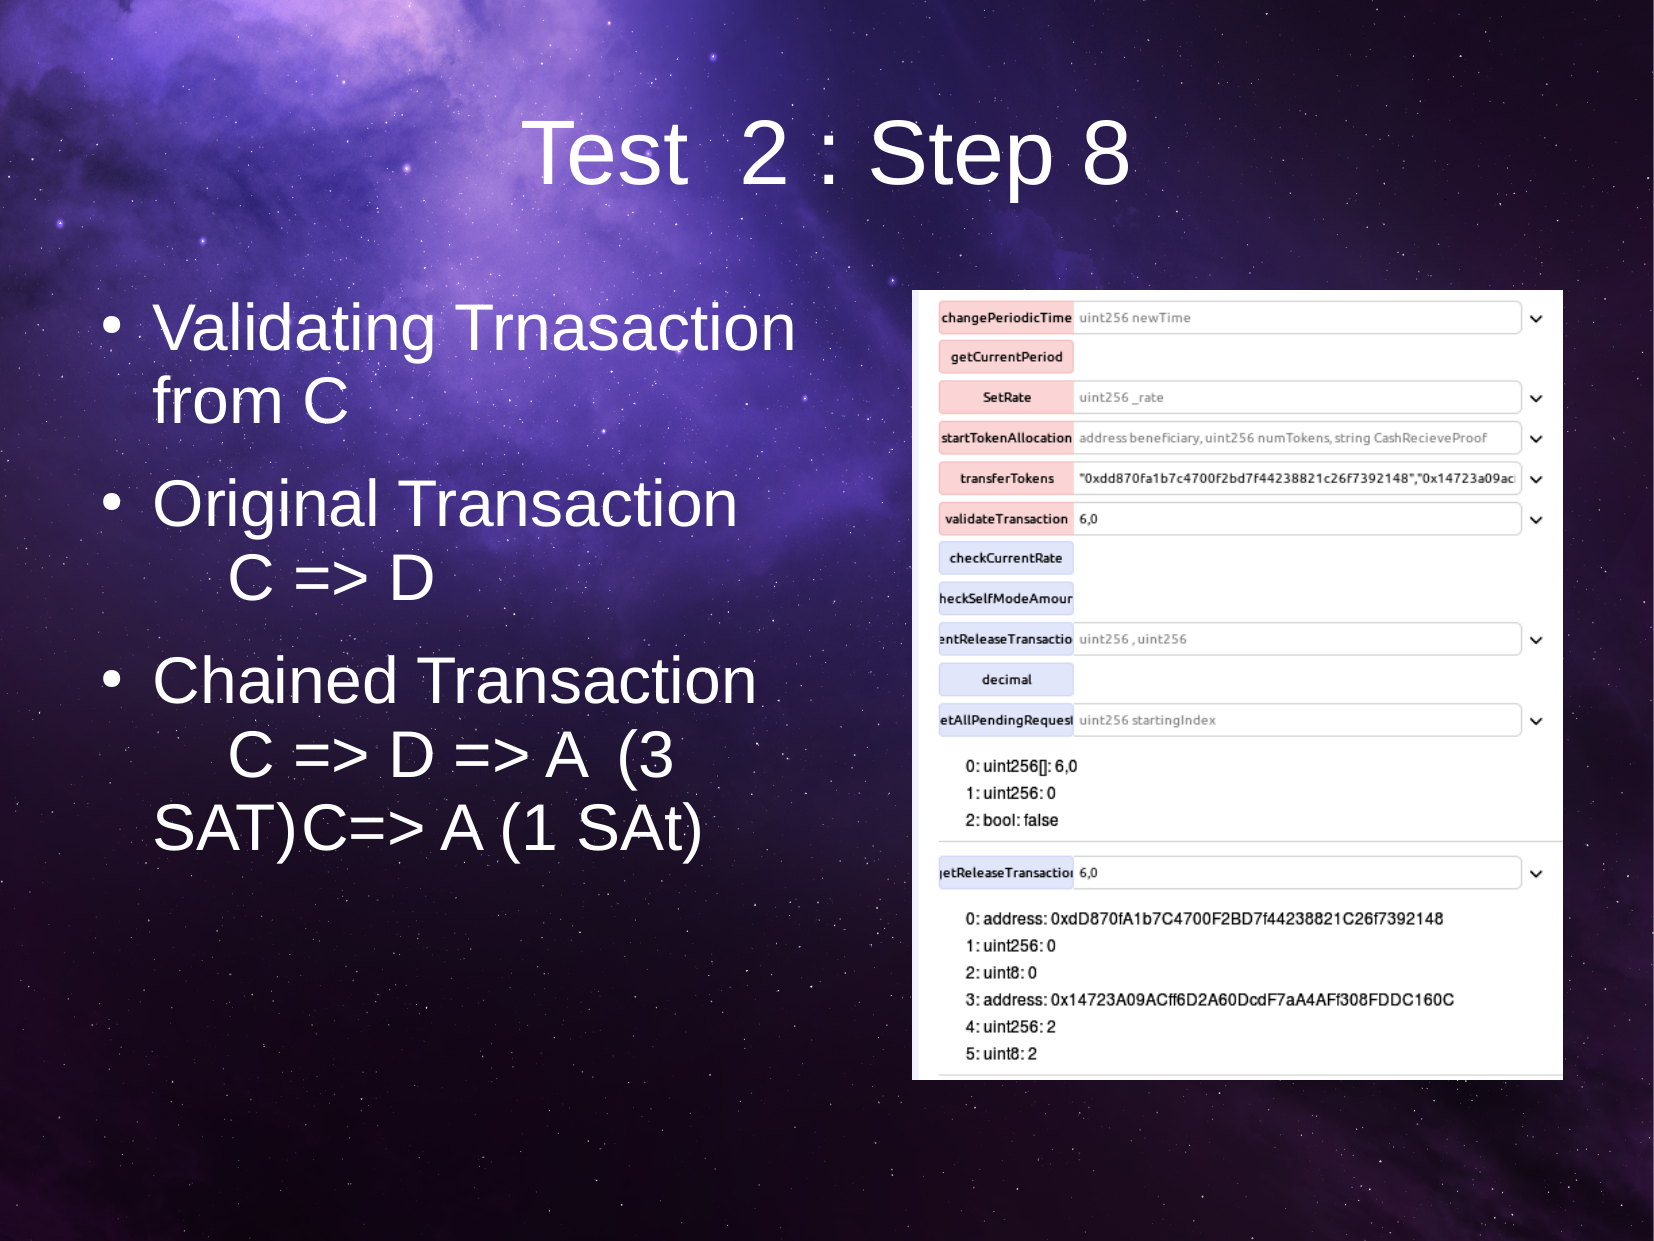

# Test 2 : Step 8
Validating Trnasaction from C
Original Transaction 	C => D
Chained Transaction 	C => D => A	 (3 SAT)								C=> A (1 SAt)